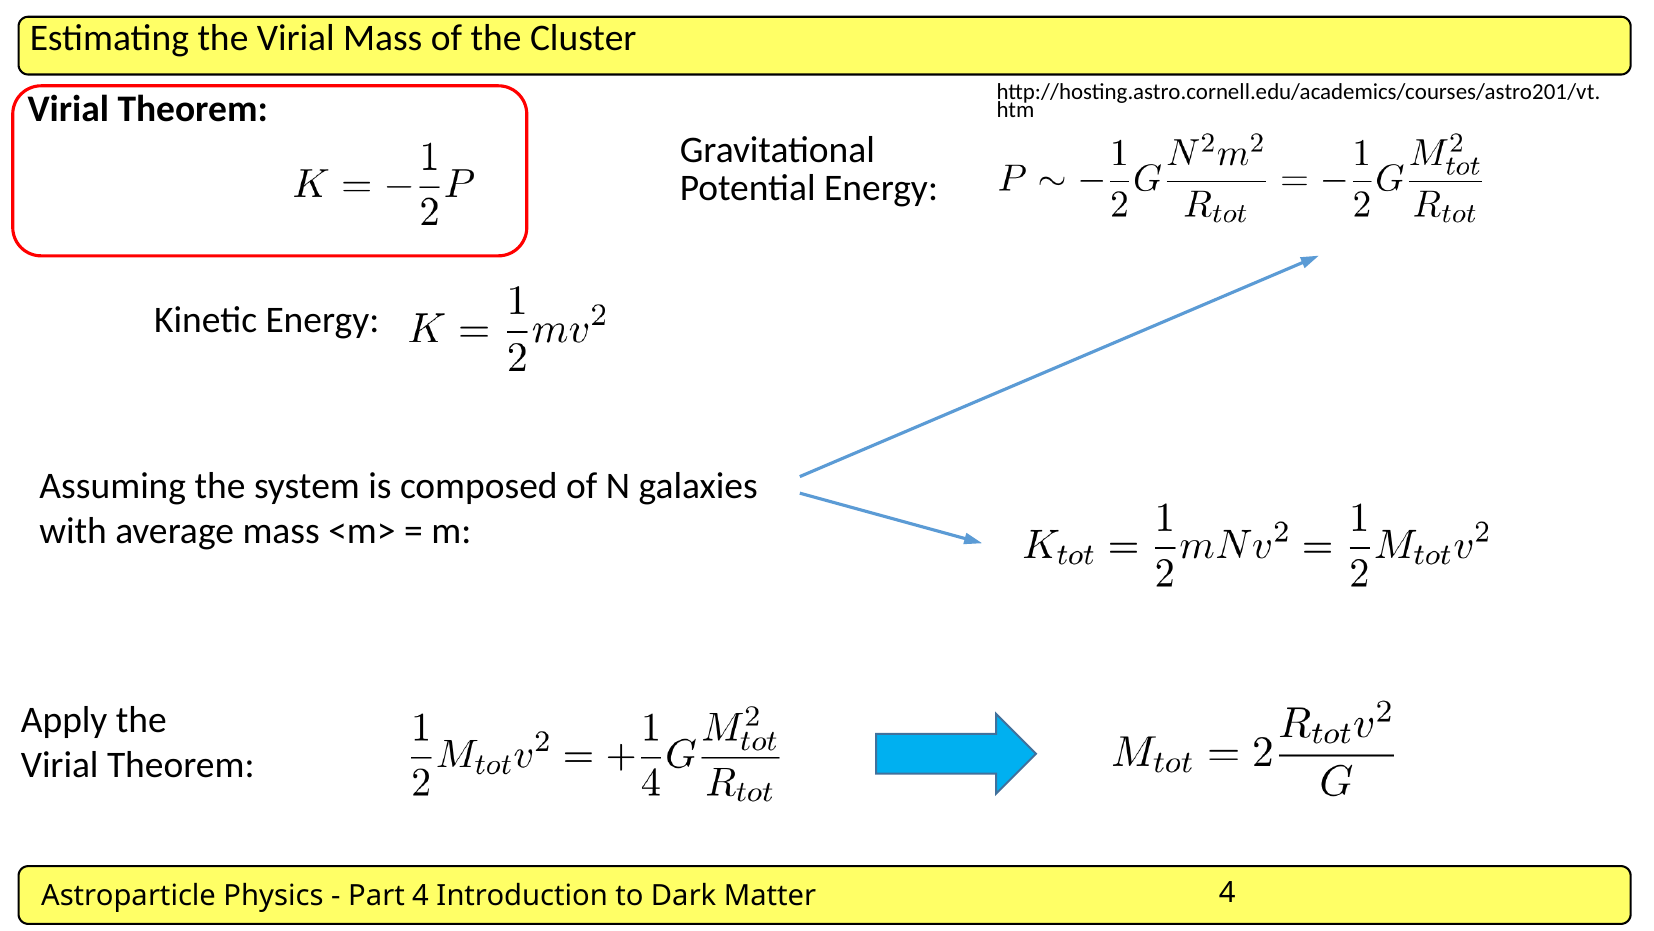

Estimating the Virial Mass of the Cluster
http://hosting.astro.cornell.edu/academics/courses/astro201/vt.htm
Virial Theorem:
Gravitational
Potential Energy:
Kinetic Energy:
Assuming the system is composed of N galaxies
with average mass <m> = m:
Apply the
Virial Theorem:
Astroparticle Physics - Part 4 Introduction to Dark Matter